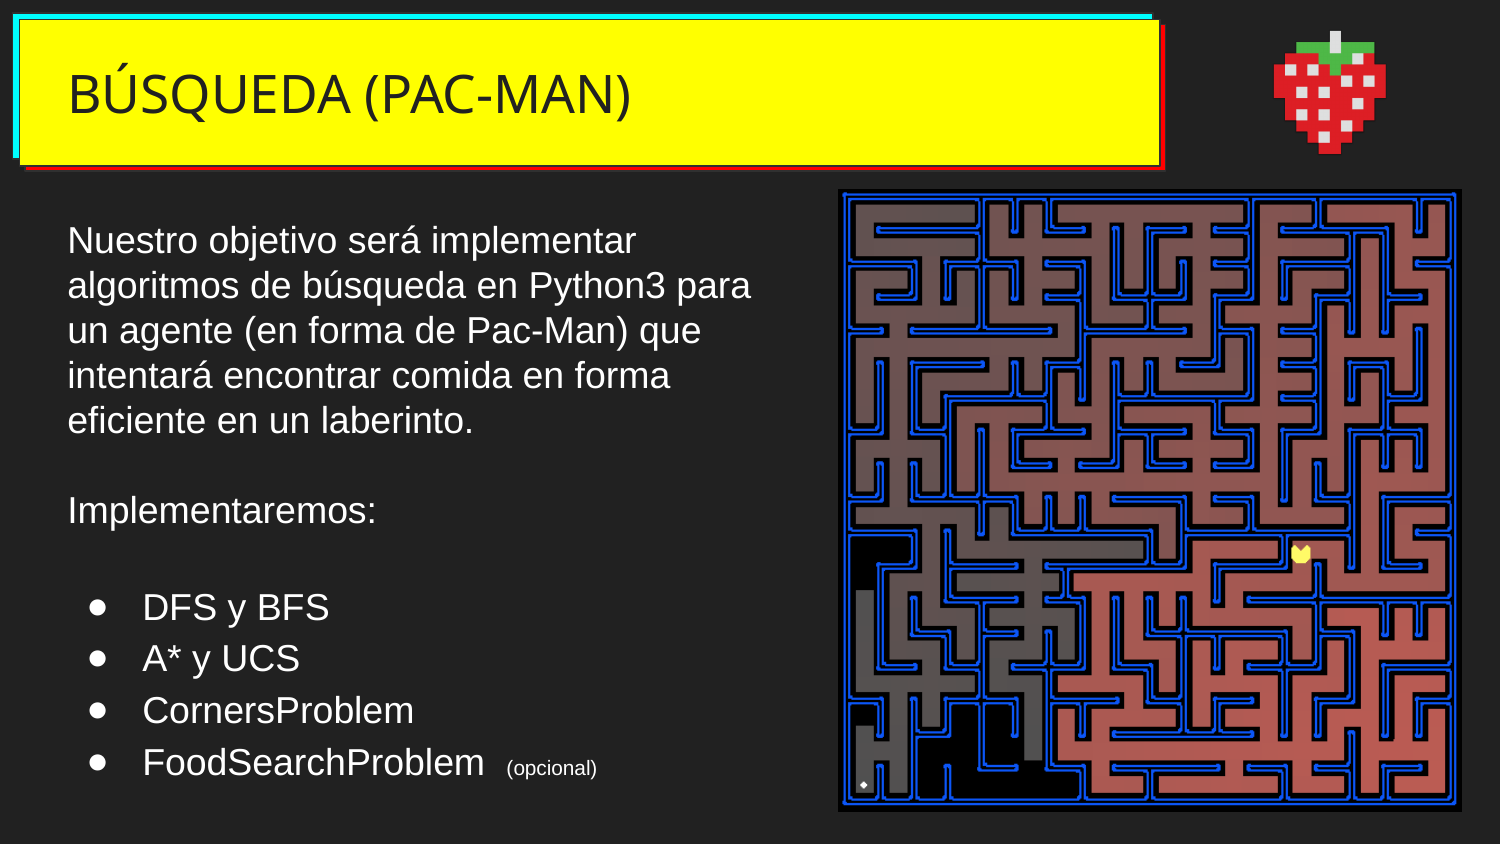

# BÚSQUEDA (PAC-MAN)
Nuestro objetivo será implementar algoritmos de búsqueda en Python3 para un agente (en forma de Pac-Man) que intentará encontrar comida en forma eficiente en un laberinto.
Implementaremos:
DFS y BFS
A* y UCS
CornersProblem
FoodSearchProblem (opcional)